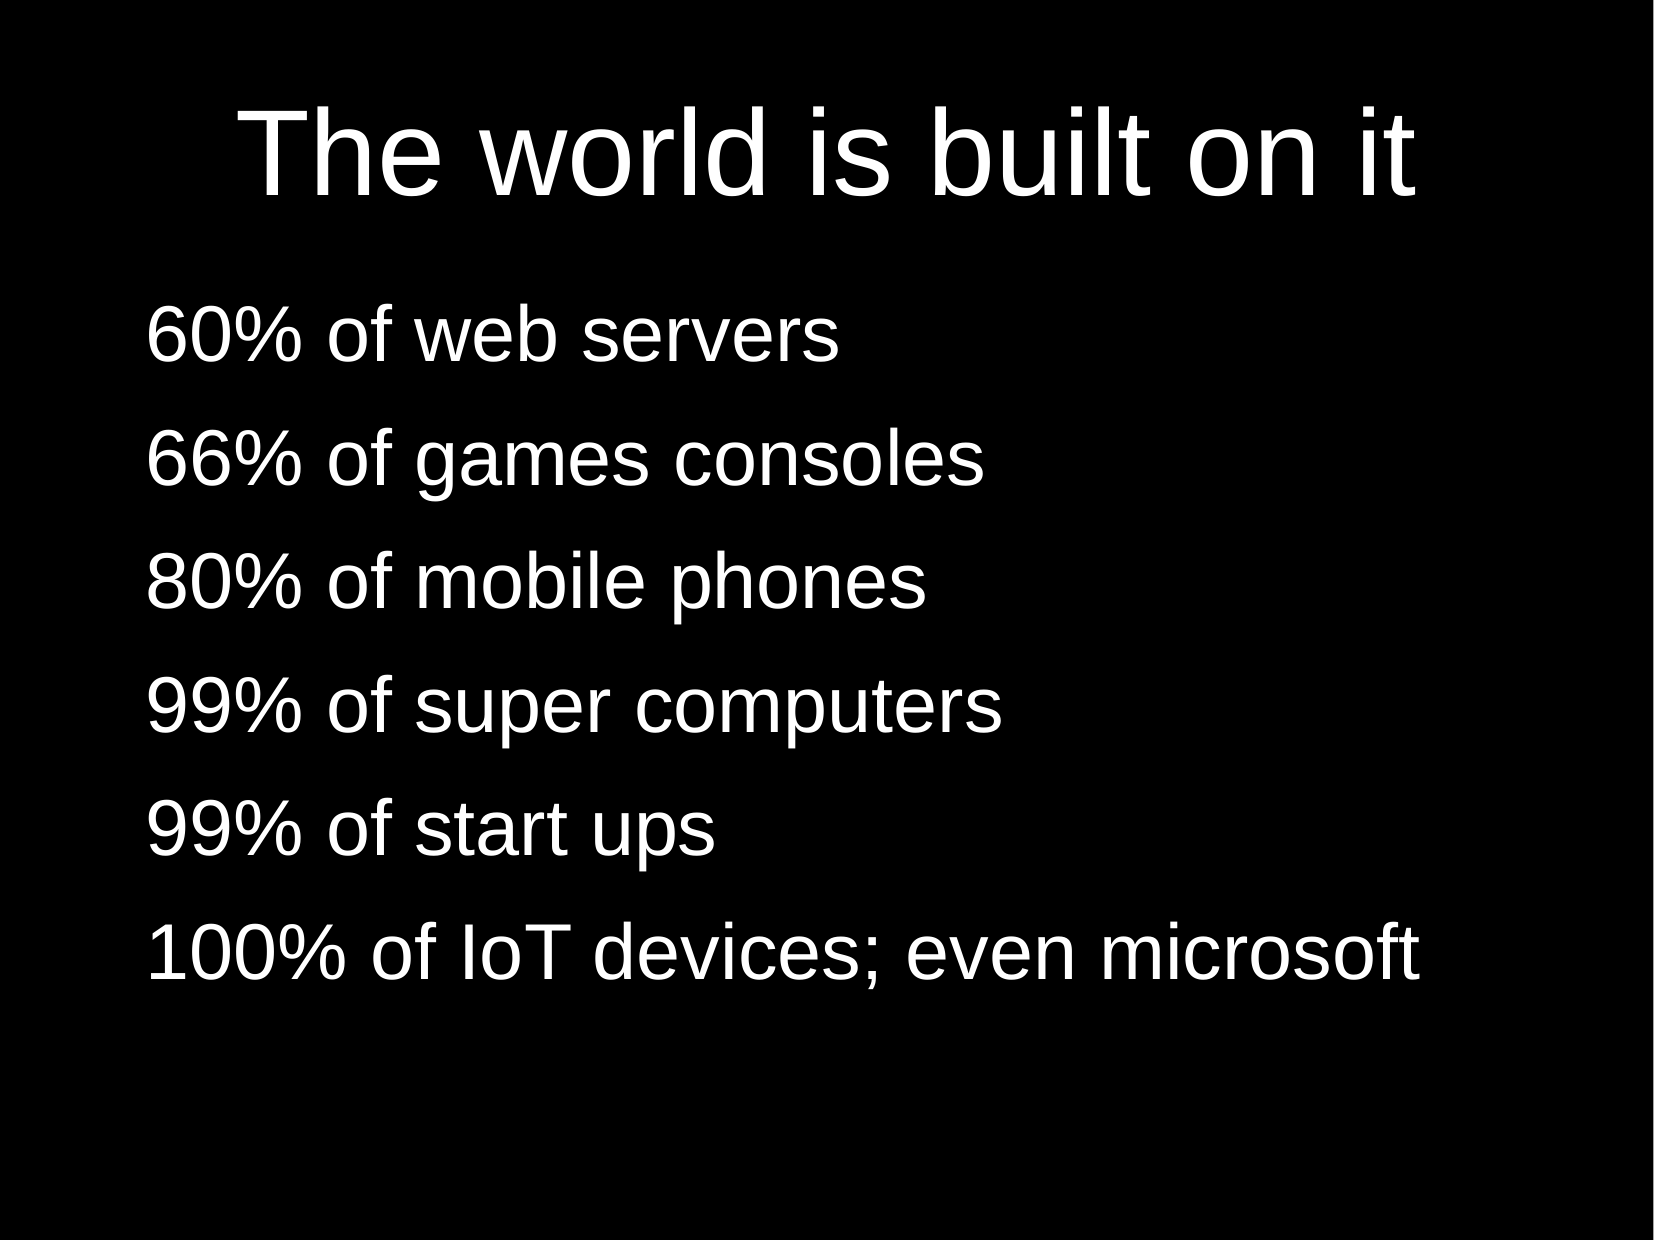

# The world is built on it
60% of web servers
66% of games consoles
80% of mobile phones
99% of super computers
99% of start ups
100% of IoT devices; even microsoft